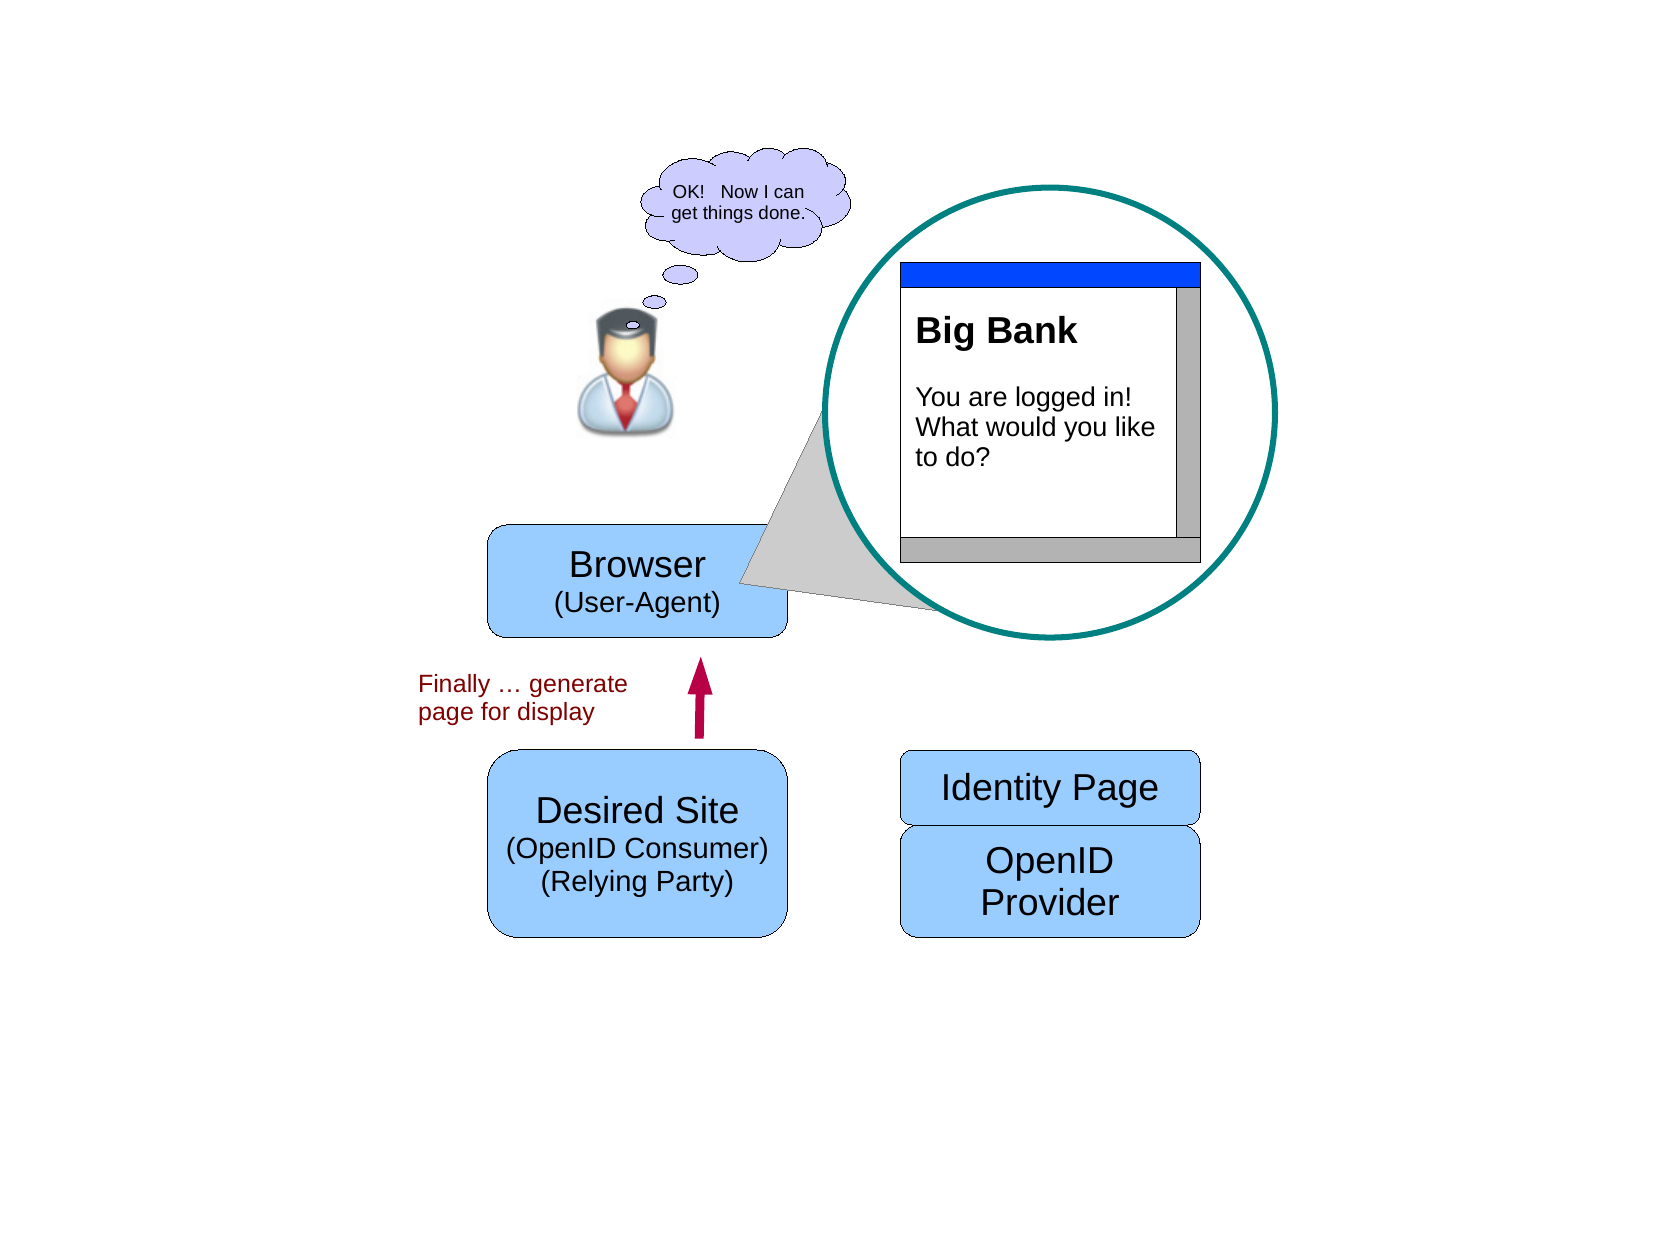

OK! Now I can
get things done.
Big Bank
You are logged in!
What would you like
to do?
Browser
(User-Agent)
Finally … generate
page for display
Desired Site
(OpenID Consumer)
(Relying Party)
Identity Page
OpenID
Provider